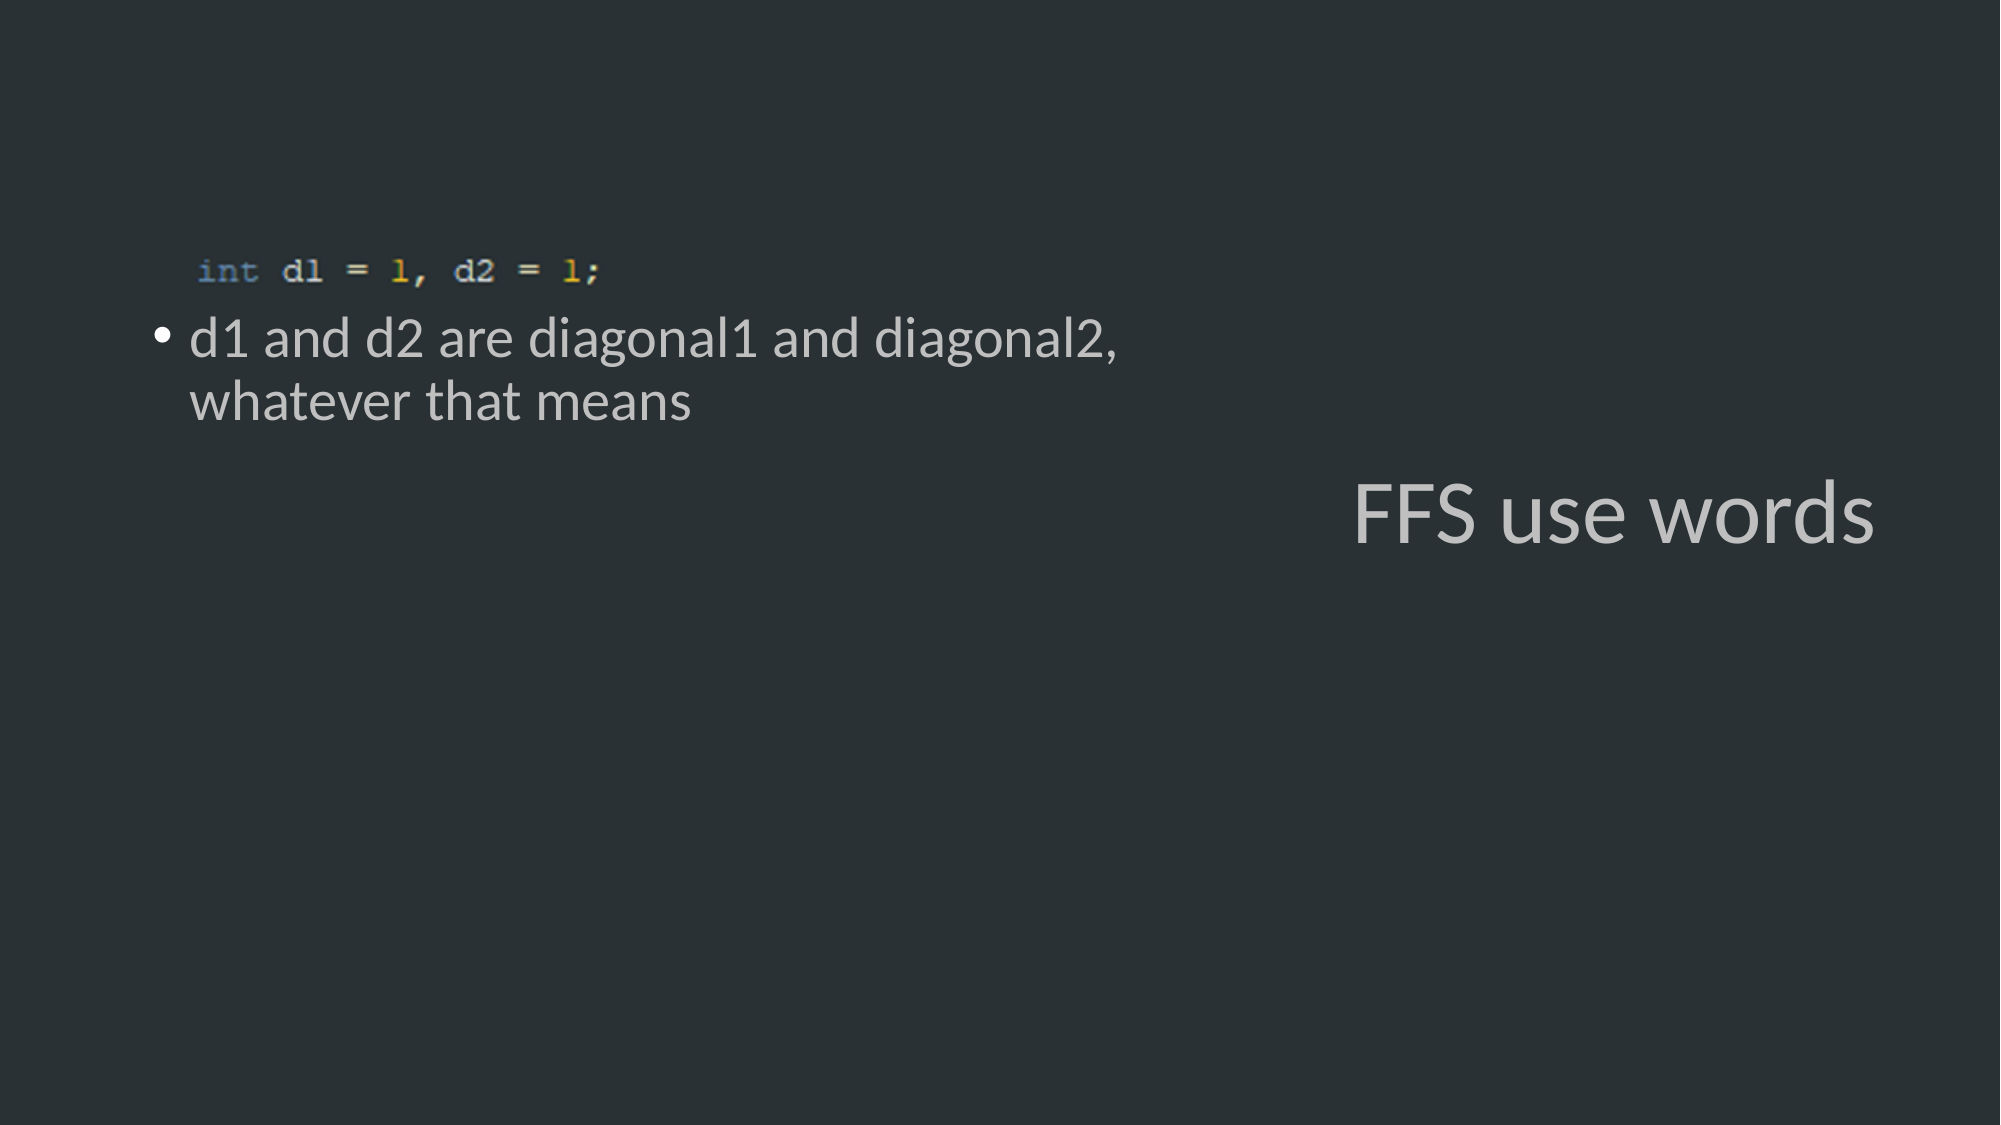

FFS use words
d1 and d2 are diagonal1 and diagonal2, whatever that means